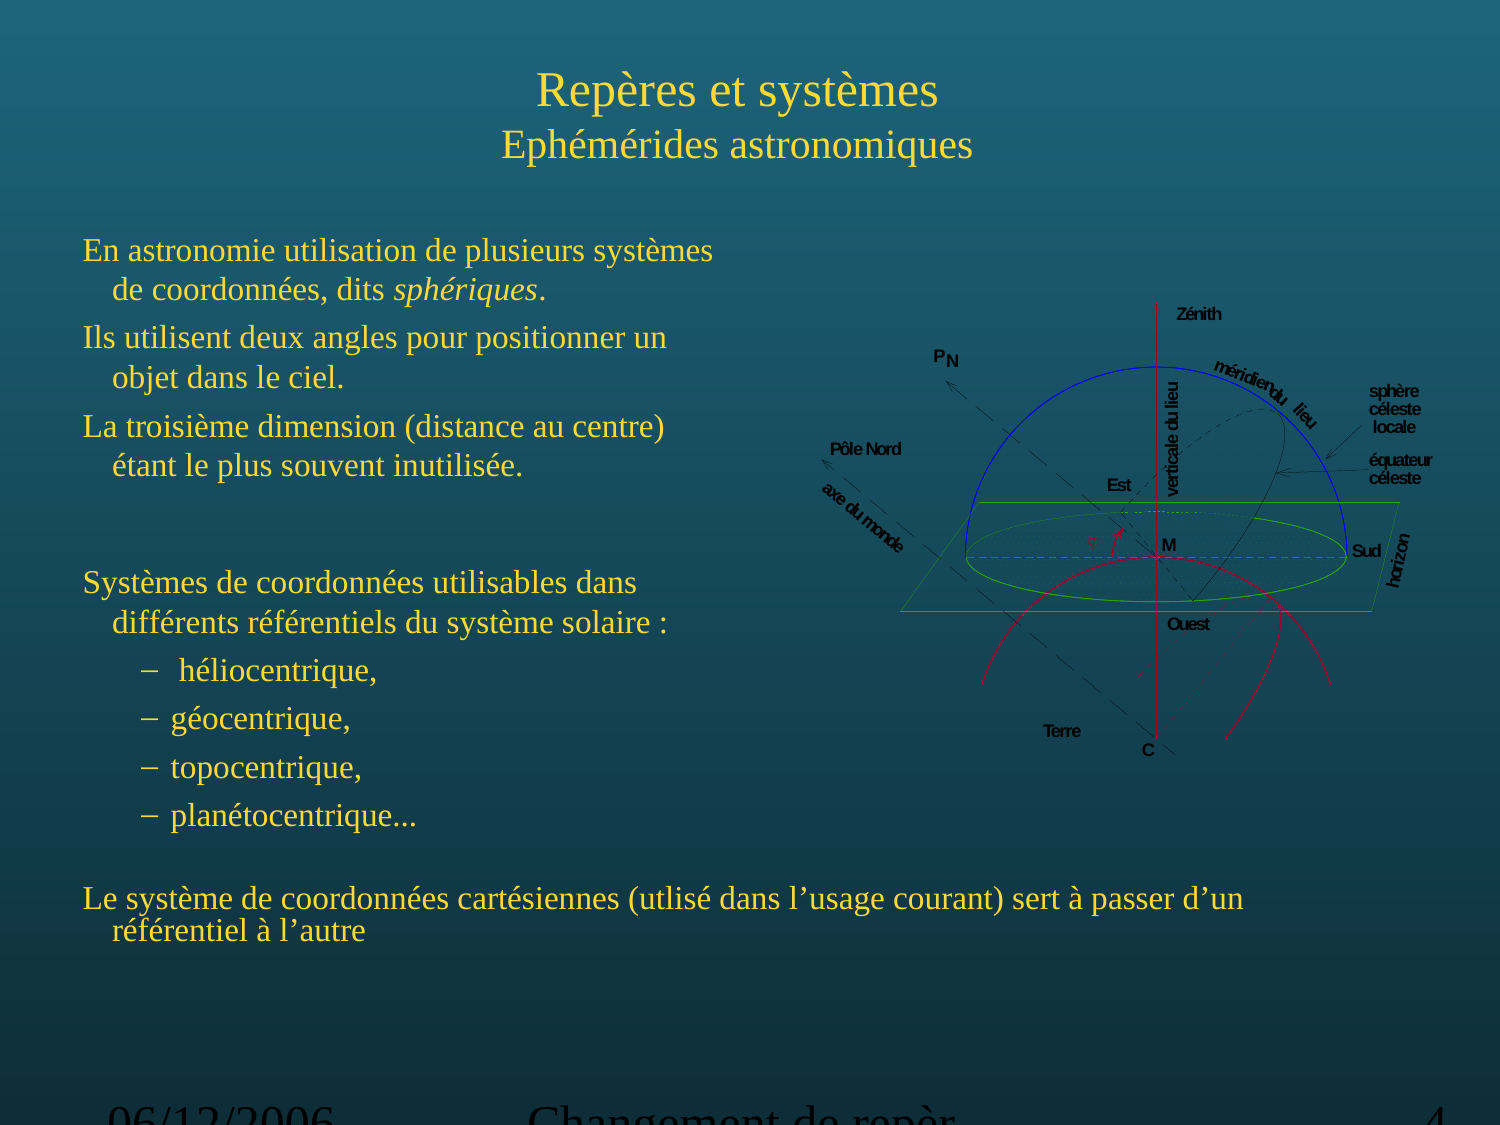

# Repères et systèmes Ephémérides astronomiques
En astronomie utilisation de plusieurs systèmes de coordonnées, dits sphériques.
Ils utilisent deux angles pour positionner un objet dans le ciel.
La troisième dimension (distance au centre) étant le plus souvent inutilisée.
Systèmes de coordonnées utilisables dans différents référentiels du système solaire :
 héliocentrique,
géocentrique,
topocentrique,
planétocentrique...
Le système de coordonnées cartésiennes (utlisé dans l’usage courant) sert à passer d’un référentiel à l’autre
06/12/2006
Changement de repères, de système
4